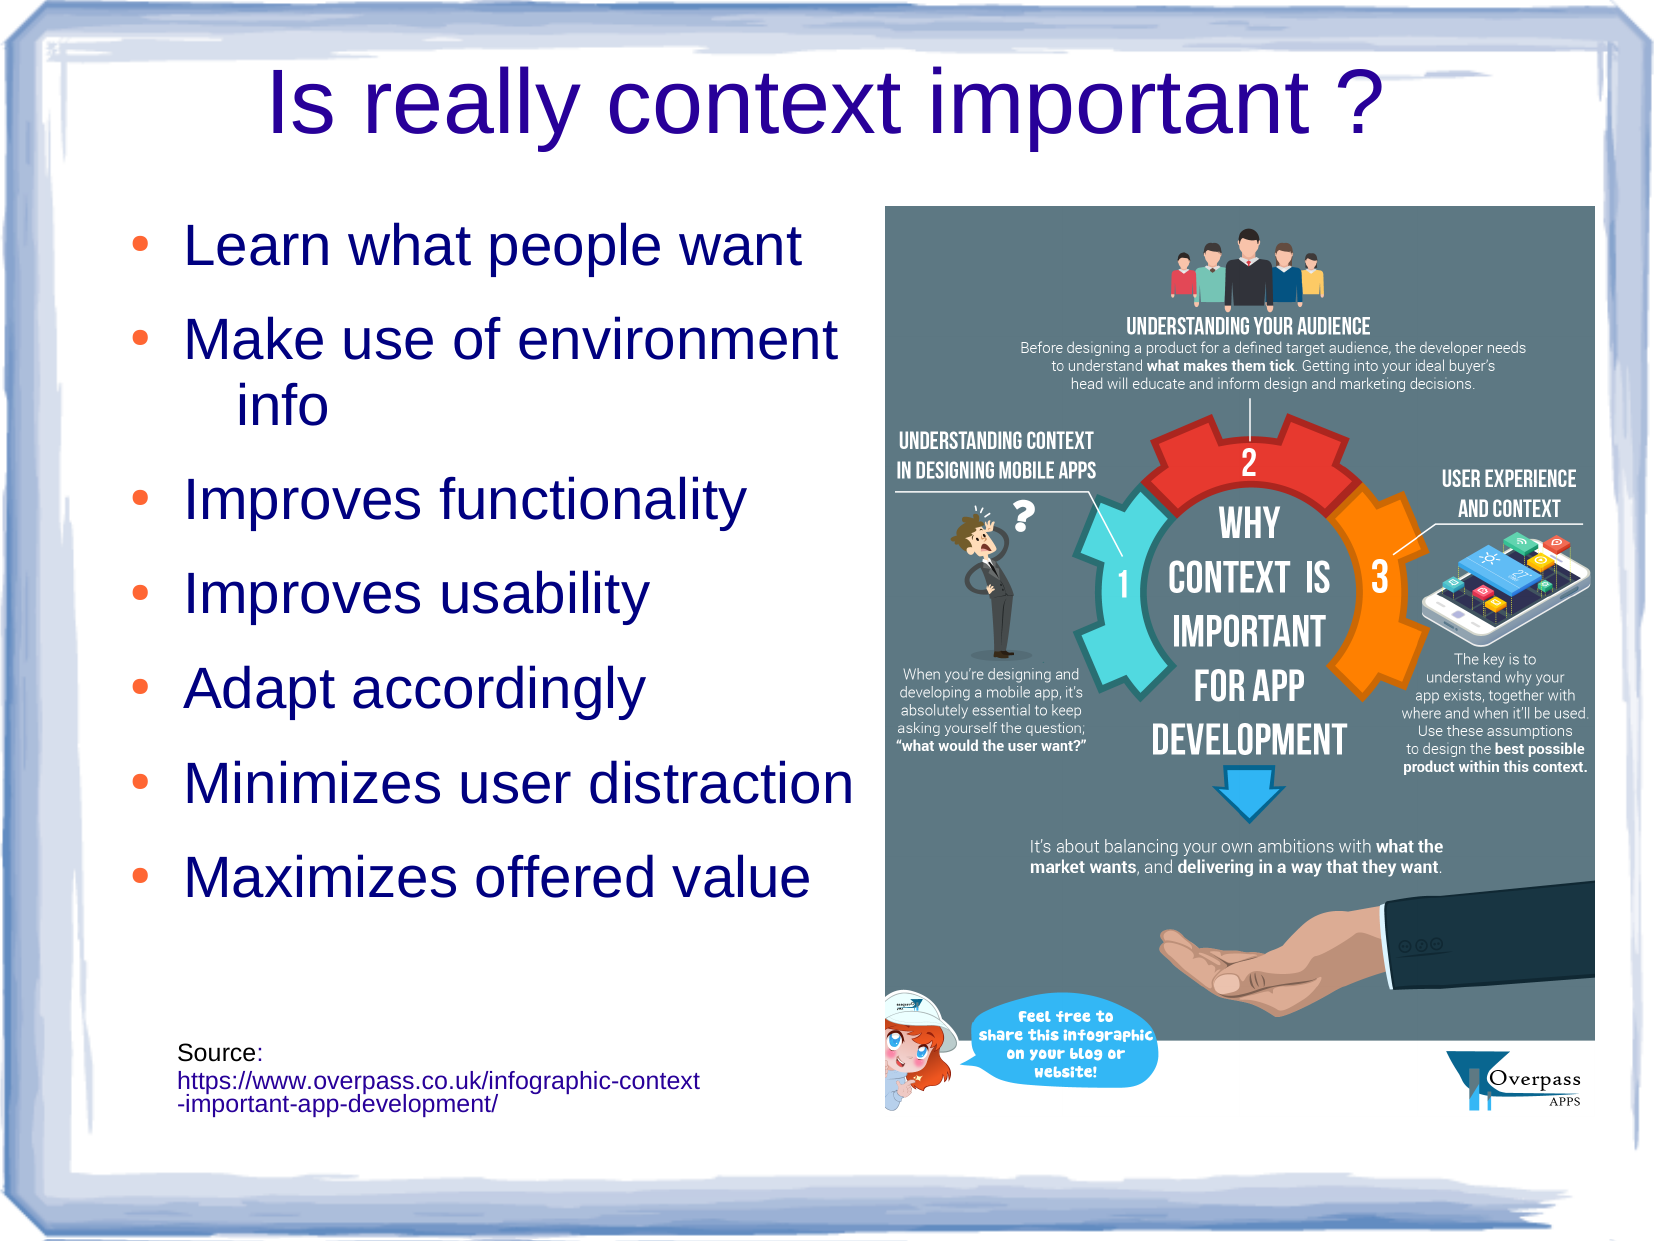

# Is really context important ?
Learn what people want
Make use of environment info
Improves functionality
Improves usability
Adapt accordingly
Minimizes user distraction
Maximizes offered value
Source:
https://www.overpass.co.uk/infographic-context-important-app-development/